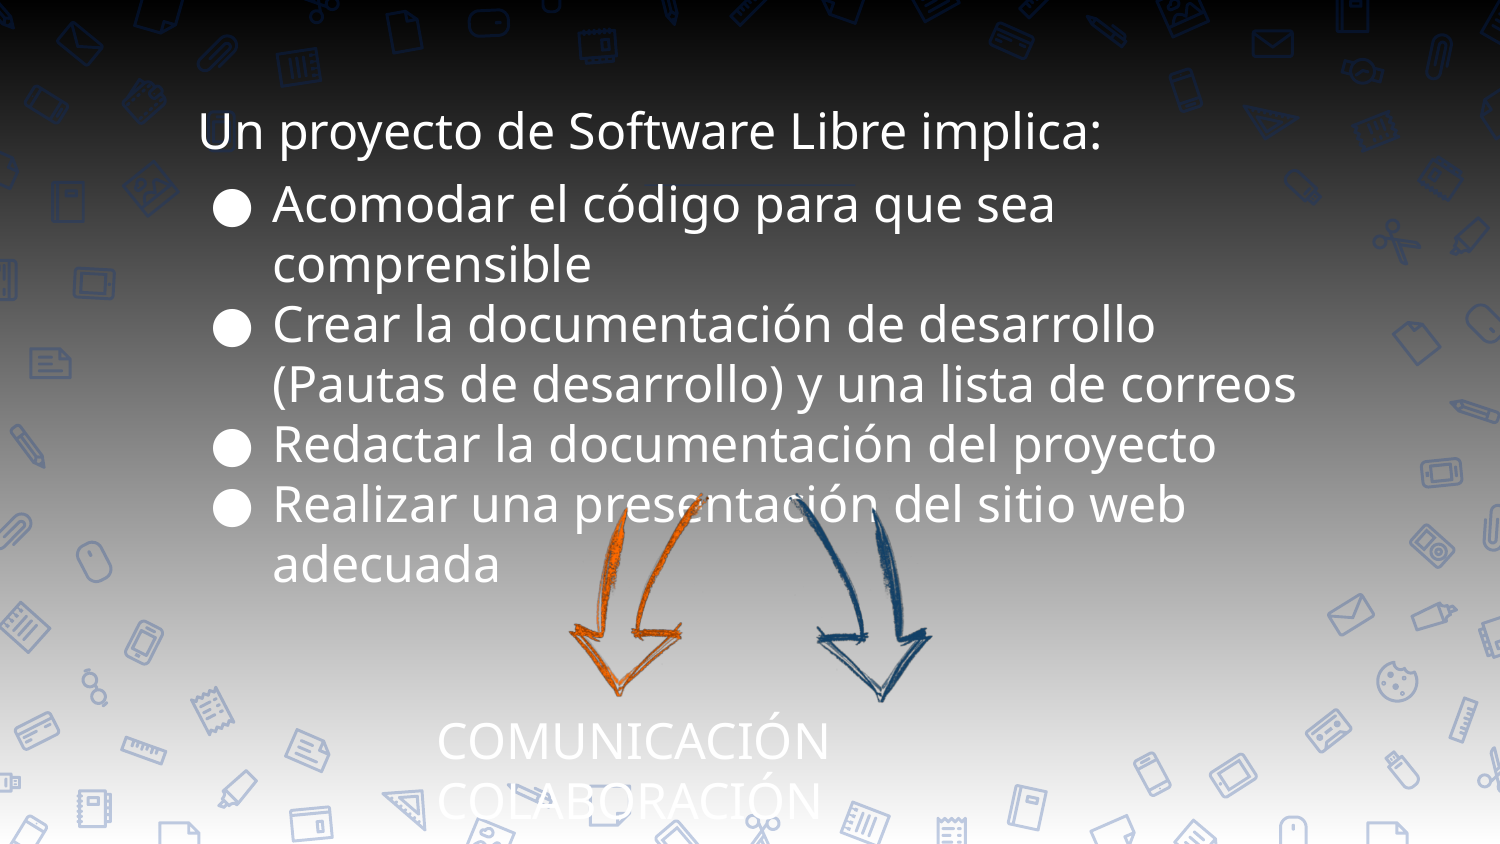

# Un proyecto de Software Libre implica:
Acomodar el código para que sea comprensible
Crear la documentación de desarrollo (Pautas de desarrollo) y una lista de correos
Redactar la documentación del proyecto
Realizar una presentación del sitio web adecuada
COMUNICACIÓN COLABORACIÓN